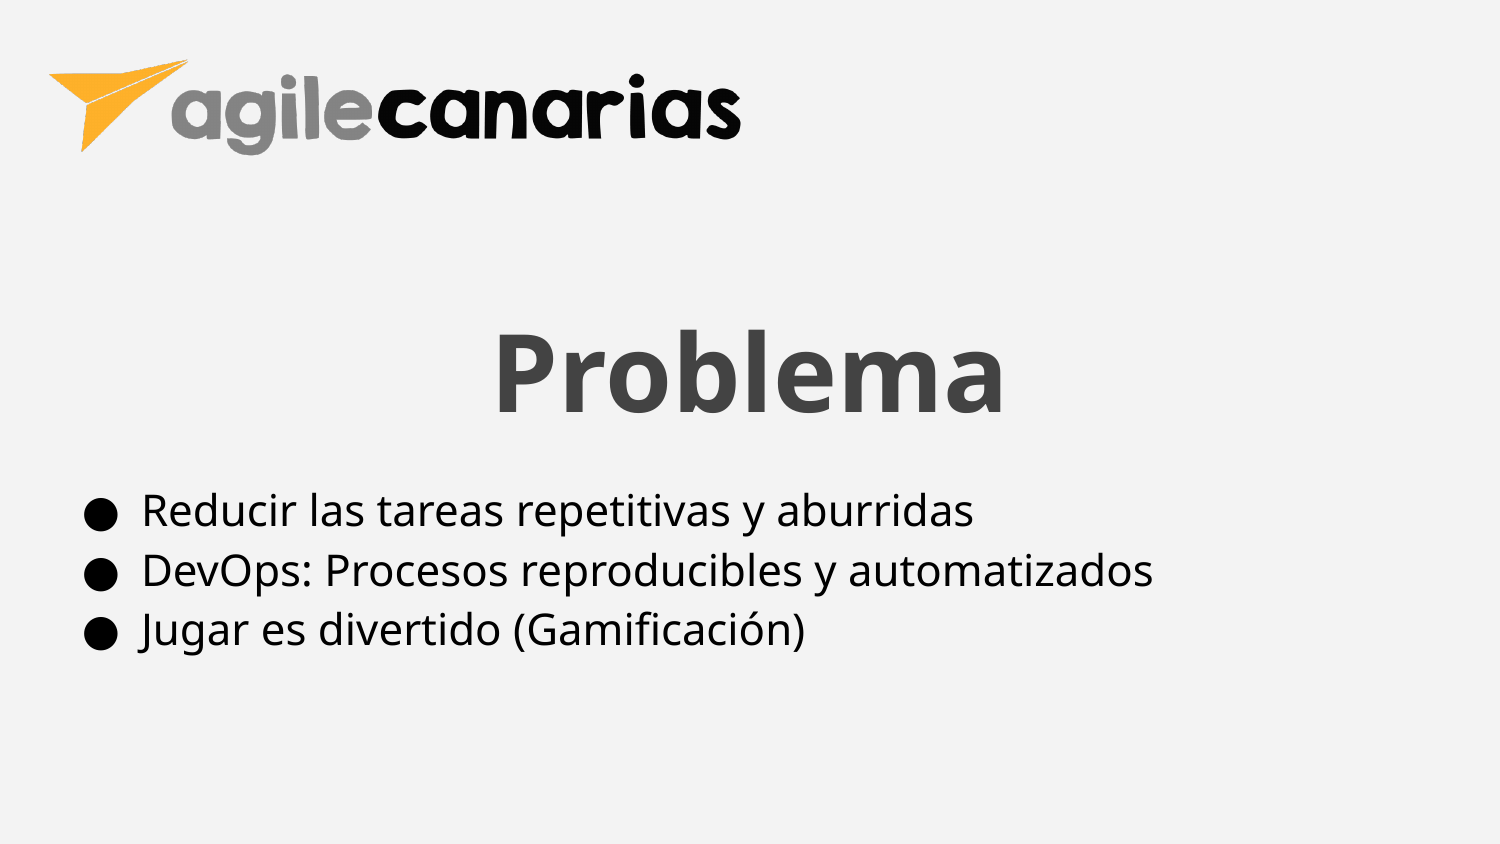

# Problema
Reducir las tareas repetitivas y aburridas
DevOps: Procesos reproducibles y automatizados
Jugar es divertido (Gamificación)